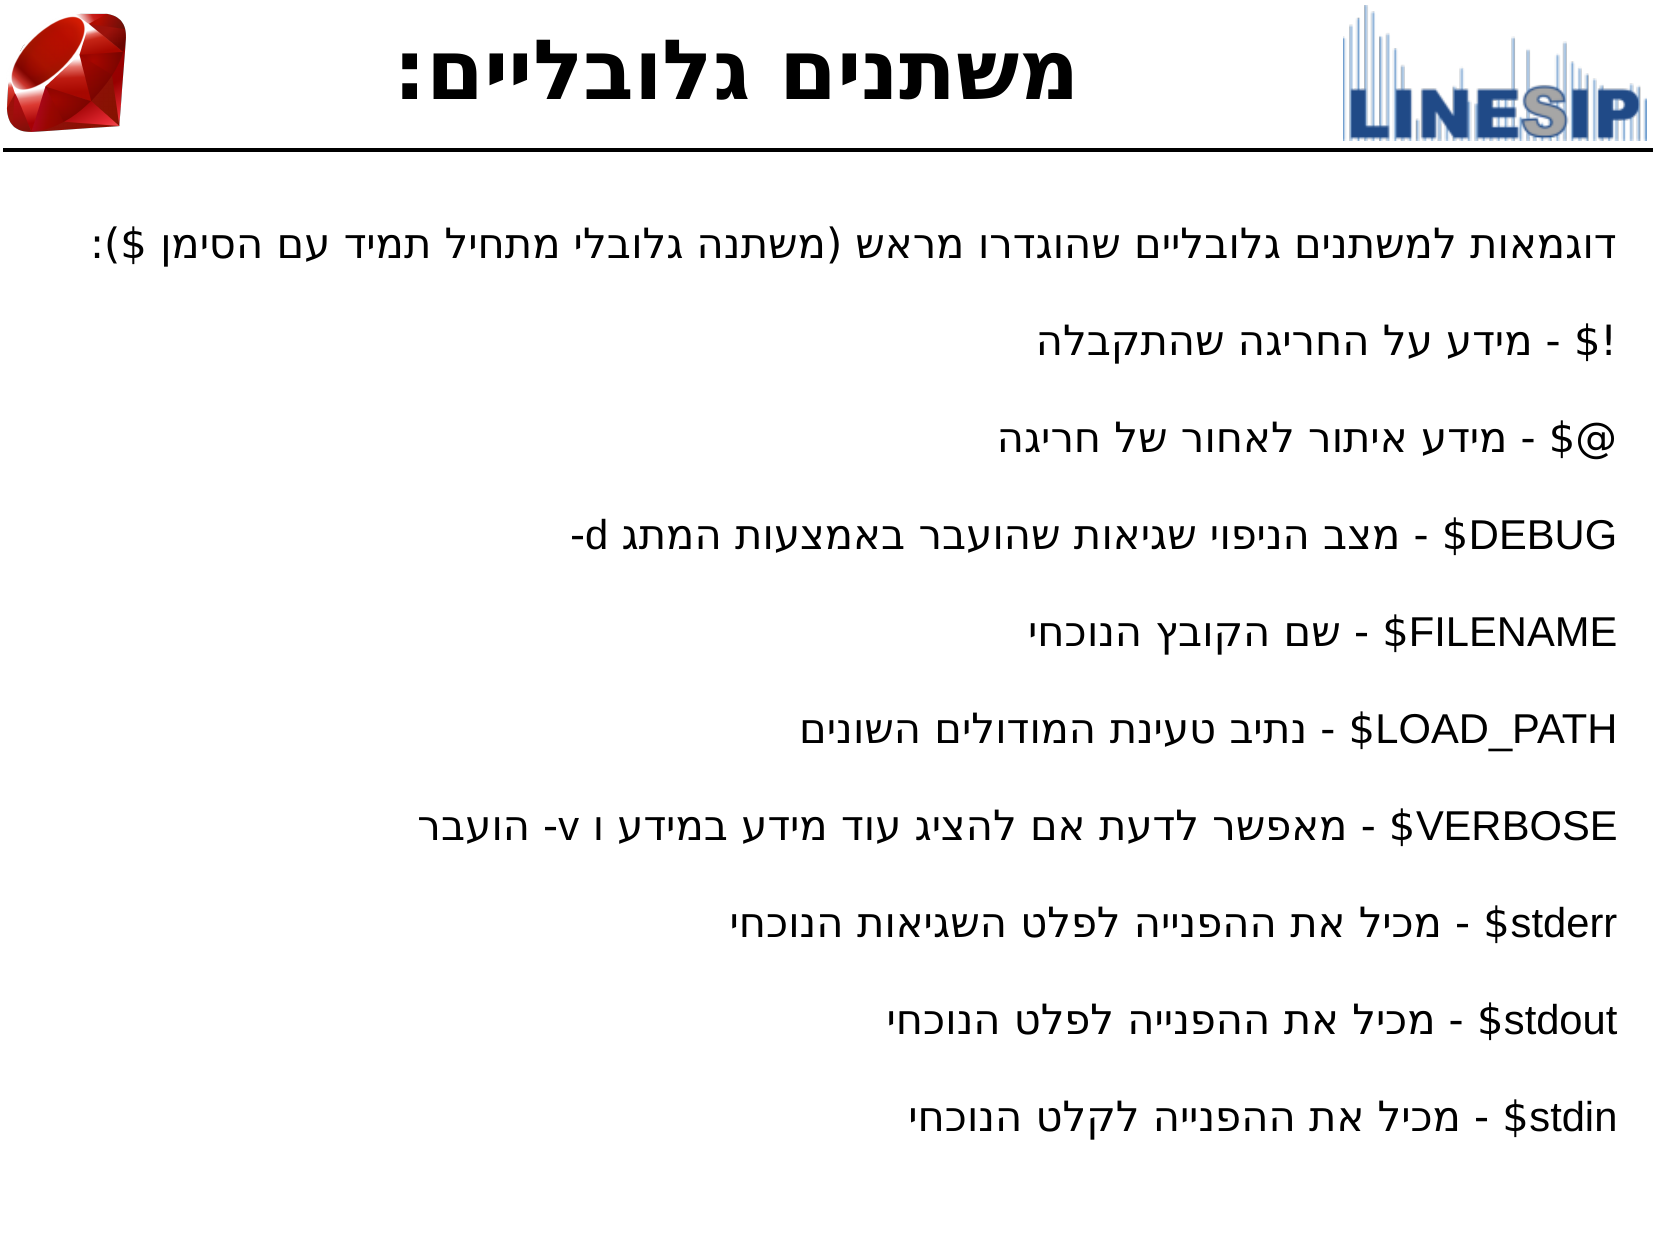

משתנים גלובליים:
דוגמאות למשתנים גלובליים שהוגדרו מראש (משתנה גלובלי מתחיל תמיד עם הסימן $):
!$ - מידע על החריגה שהתקבלה
@$ - מידע איתור לאחור של חריגה
DEBUG$ - מצב הניפוי שגיאות שהועבר באמצעות המתג d-
FILENAME$ - שם הקובץ הנוכחי
LOAD_PATH$ - נתיב טעינת המודולים השונים
VERBOSE$ - מאפשר לדעת אם להציג עוד מידע במידע ו v- הועבר
stderr$ - מכיל את ההפנייה לפלט השגיאות הנוכחי
stdout$ - מכיל את ההפנייה לפלט הנוכחי
stdin$ - מכיל את ההפנייה לקלט הנוכחי